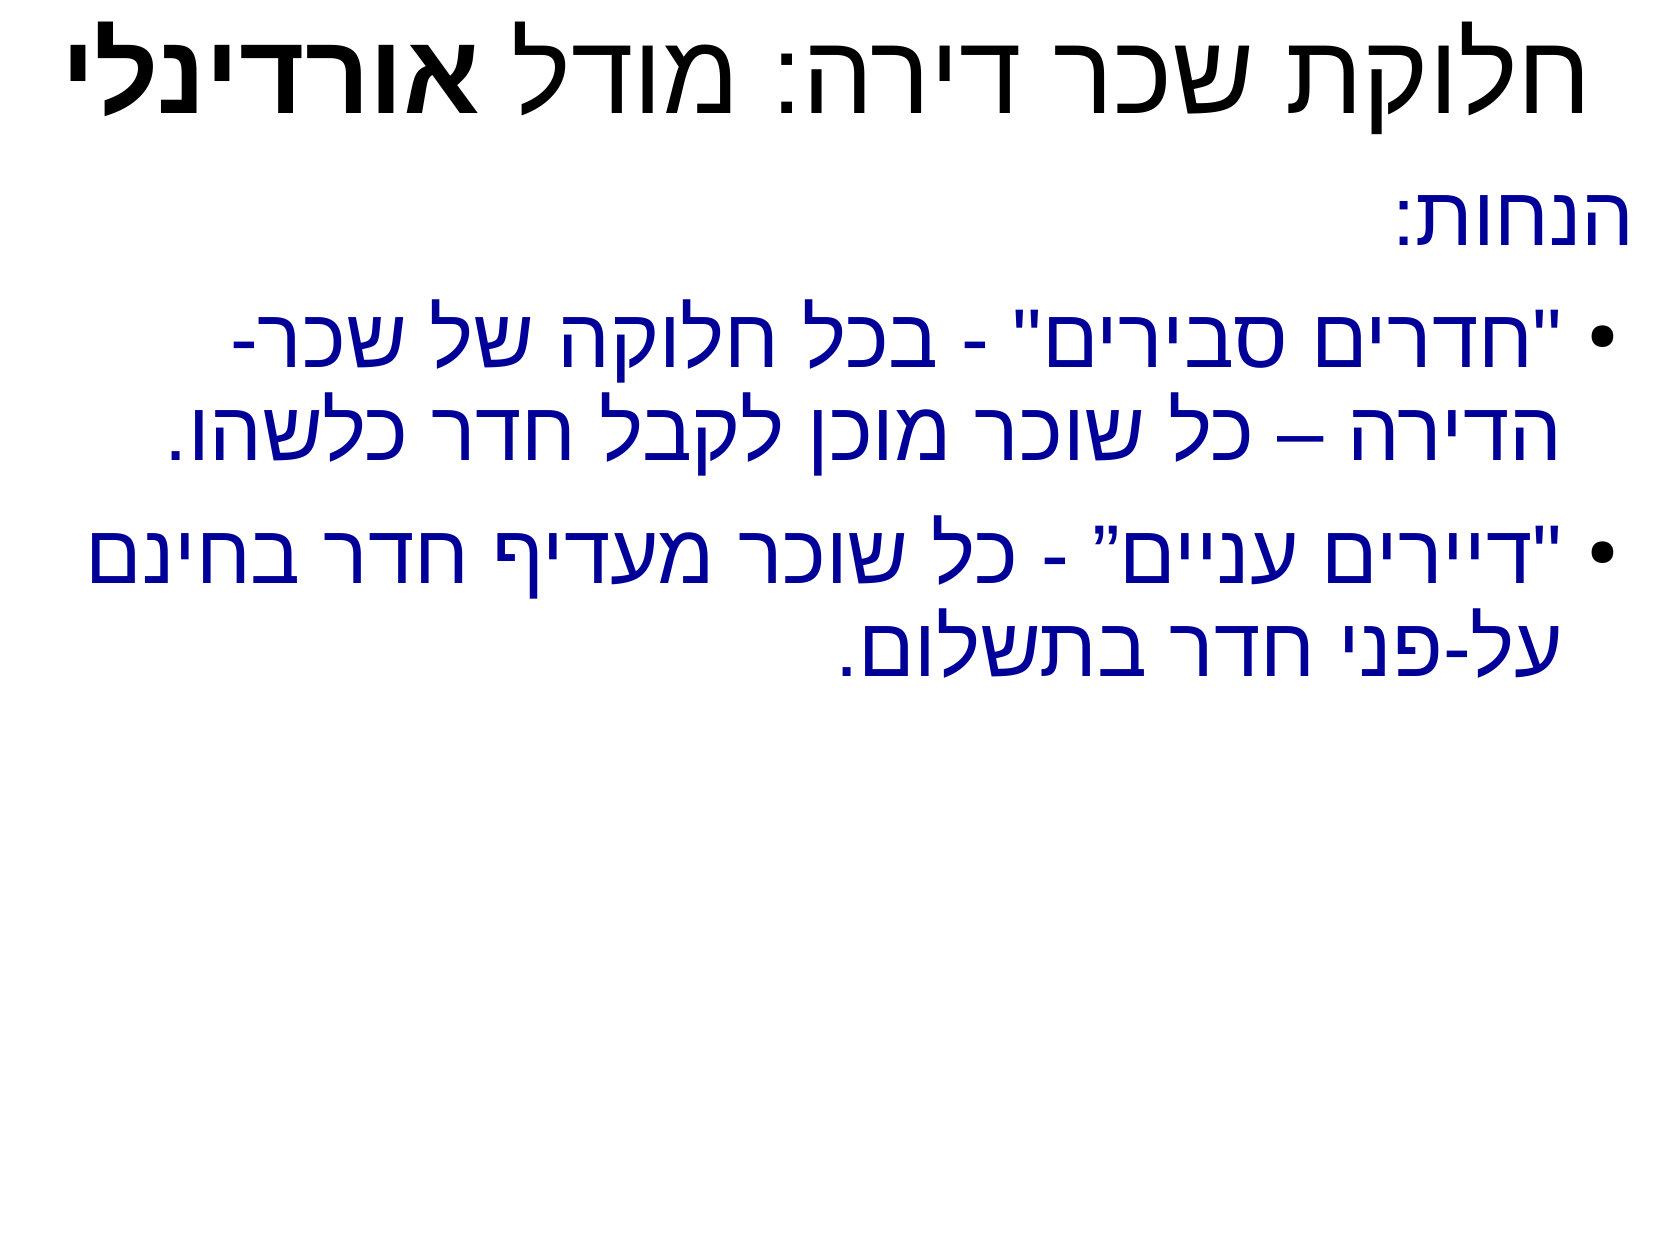

# חלוקת שכר דירה: מודל אורדינלי
הנחות:
"חדרים סבירים" - בכל חלוקה של שכר- הדירה – כל שוכר מוכן לקבל חדר כלשהו.
"דיירים עניים” - כל שוכר מעדיף חדר בחינם על-פני חדר בתשלום.